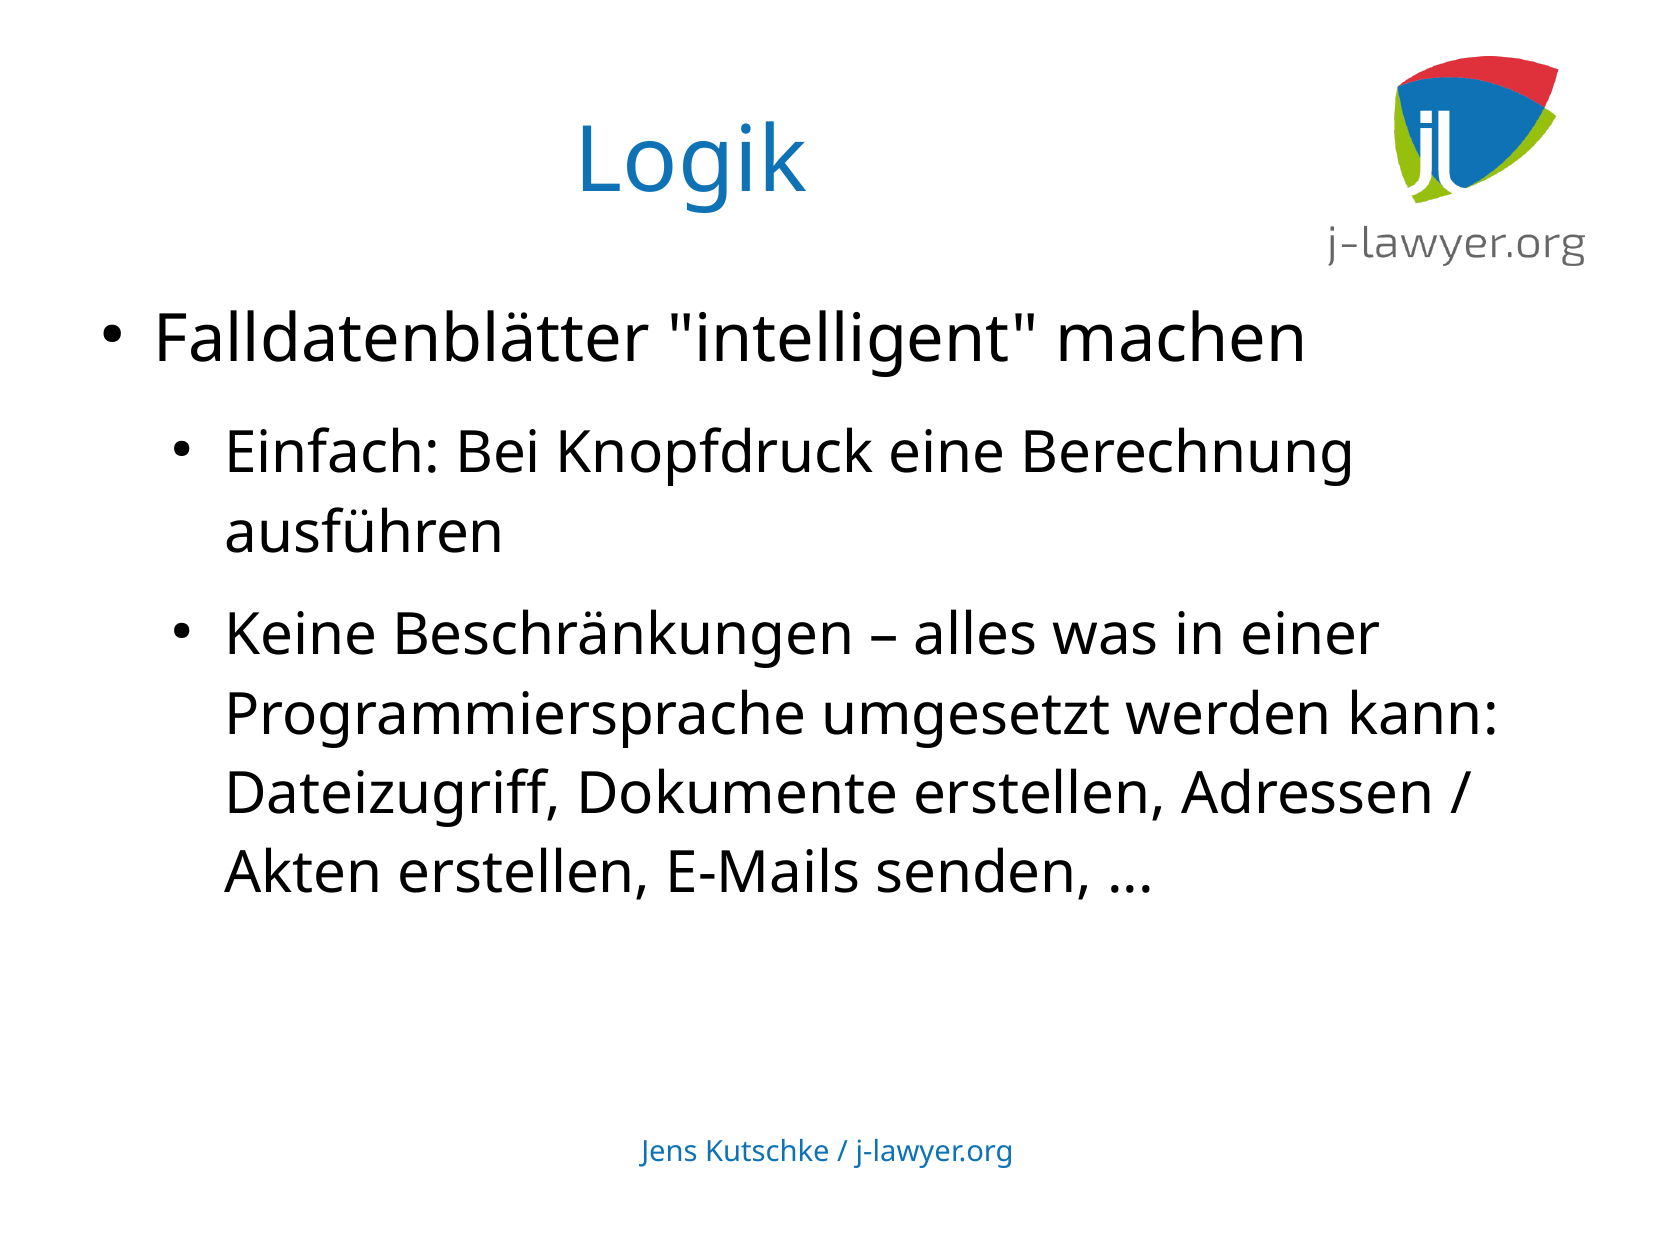

# Logik
Falldatenblätter "intelligent" machen
Einfach: Bei Knopfdruck eine Berechnung ausführen
Keine Beschränkungen – alles was in einer Programmiersprache umgesetzt werden kann: Dateizugriff, Dokumente erstellen, Adressen / Akten erstellen, E-Mails senden, ...